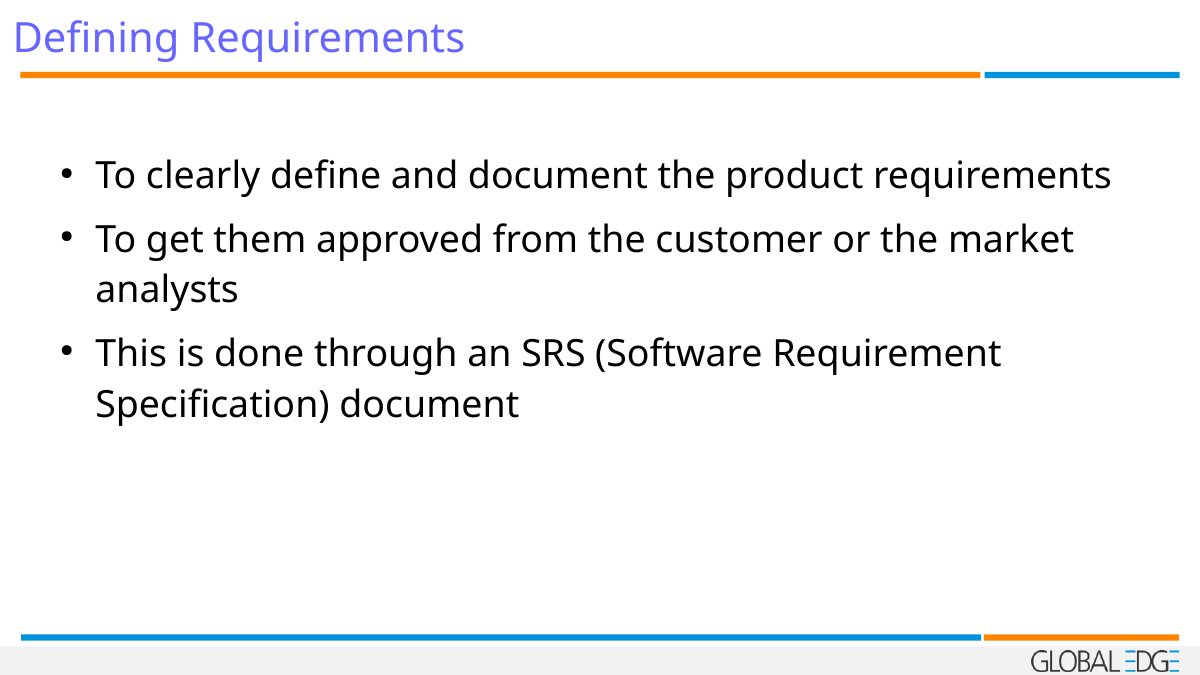

# Defining Requirements
To clearly define and document the product requirements
To get them approved from the customer or the market analysts
This is done through an SRS (Software Requirement Specification) document